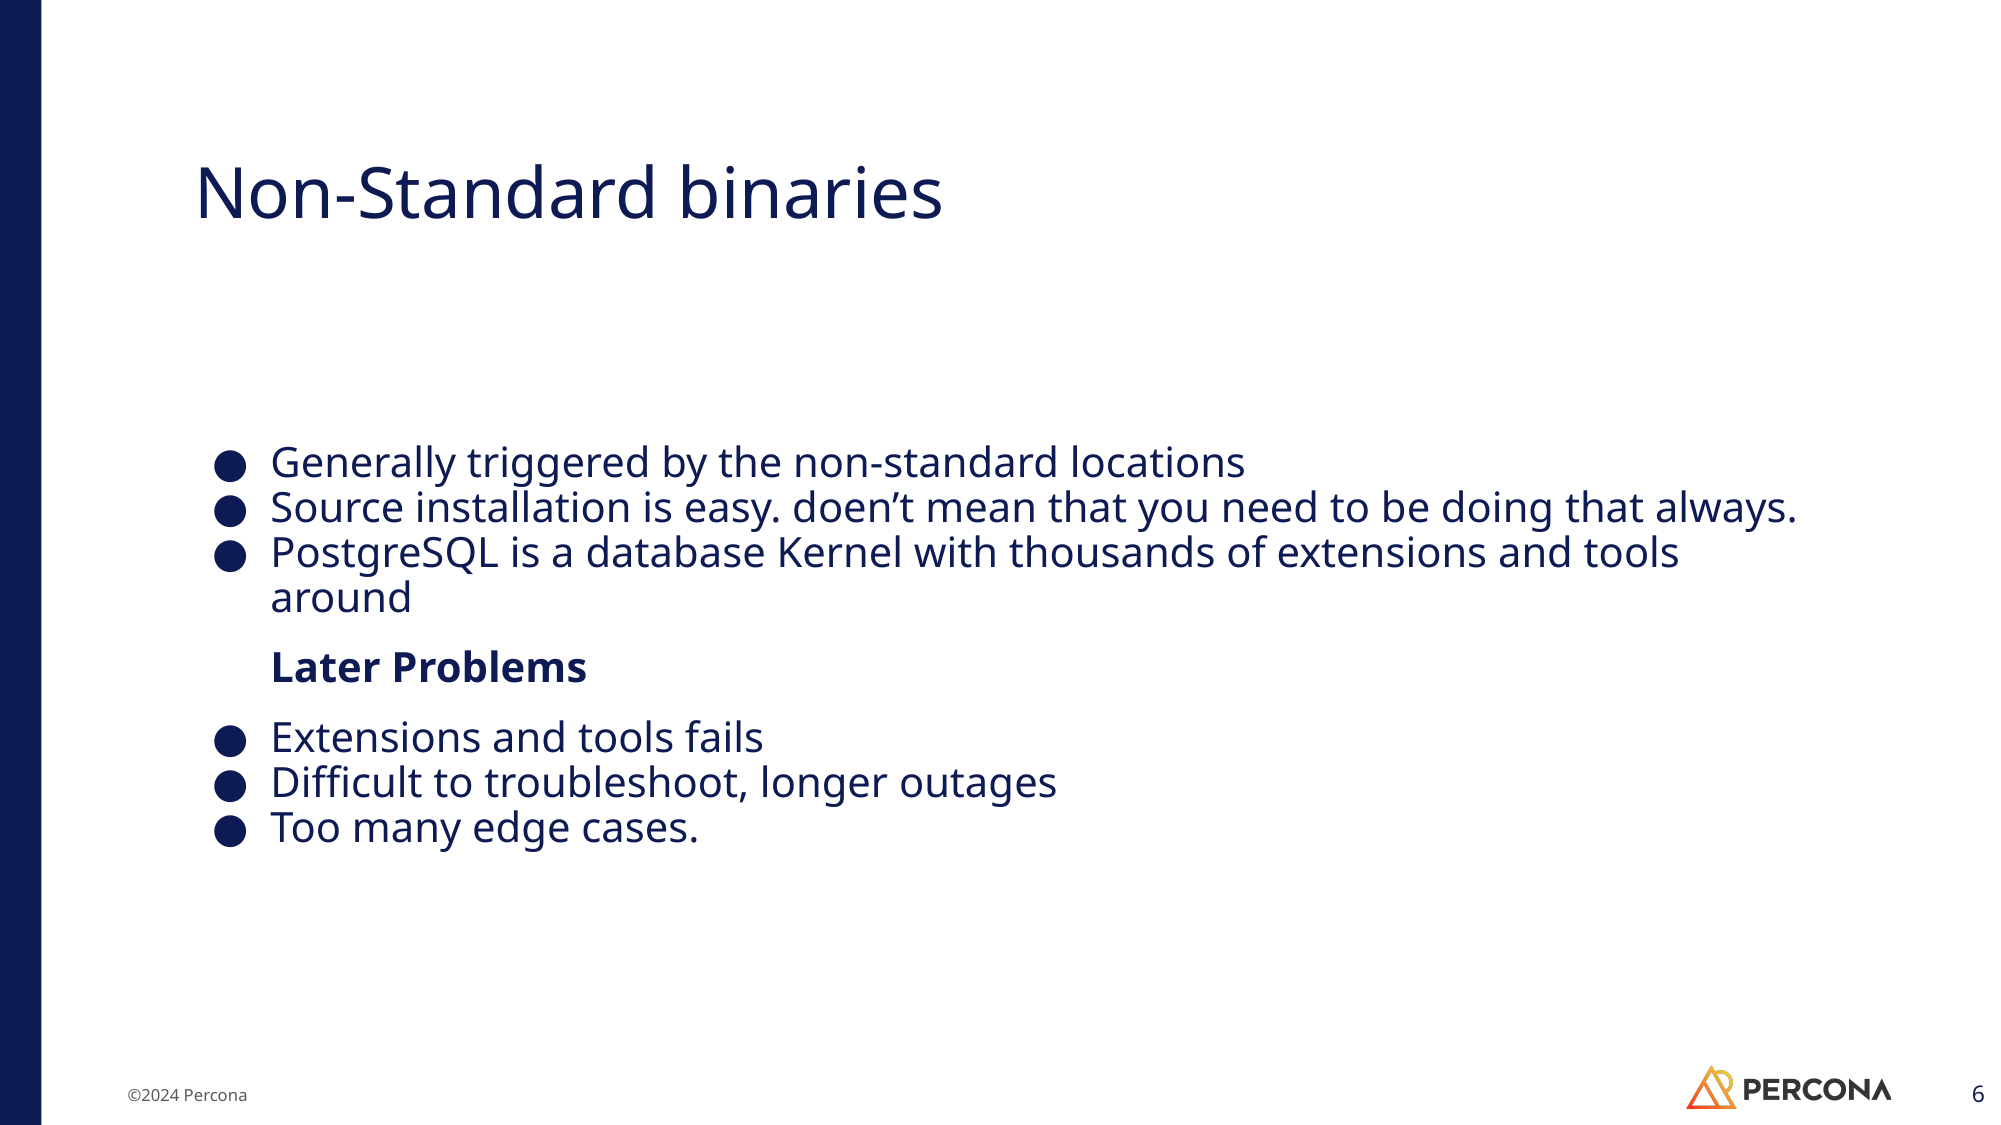

Non-Standard binaries
# Generally triggered by the non-standard locations
Source installation is easy. doen’t mean that you need to be doing that always.
PostgreSQL is a database Kernel with thousands of extensions and tools around
Later Problems
Extensions and tools fails
Difficult to troubleshoot, longer outages
Too many edge cases.